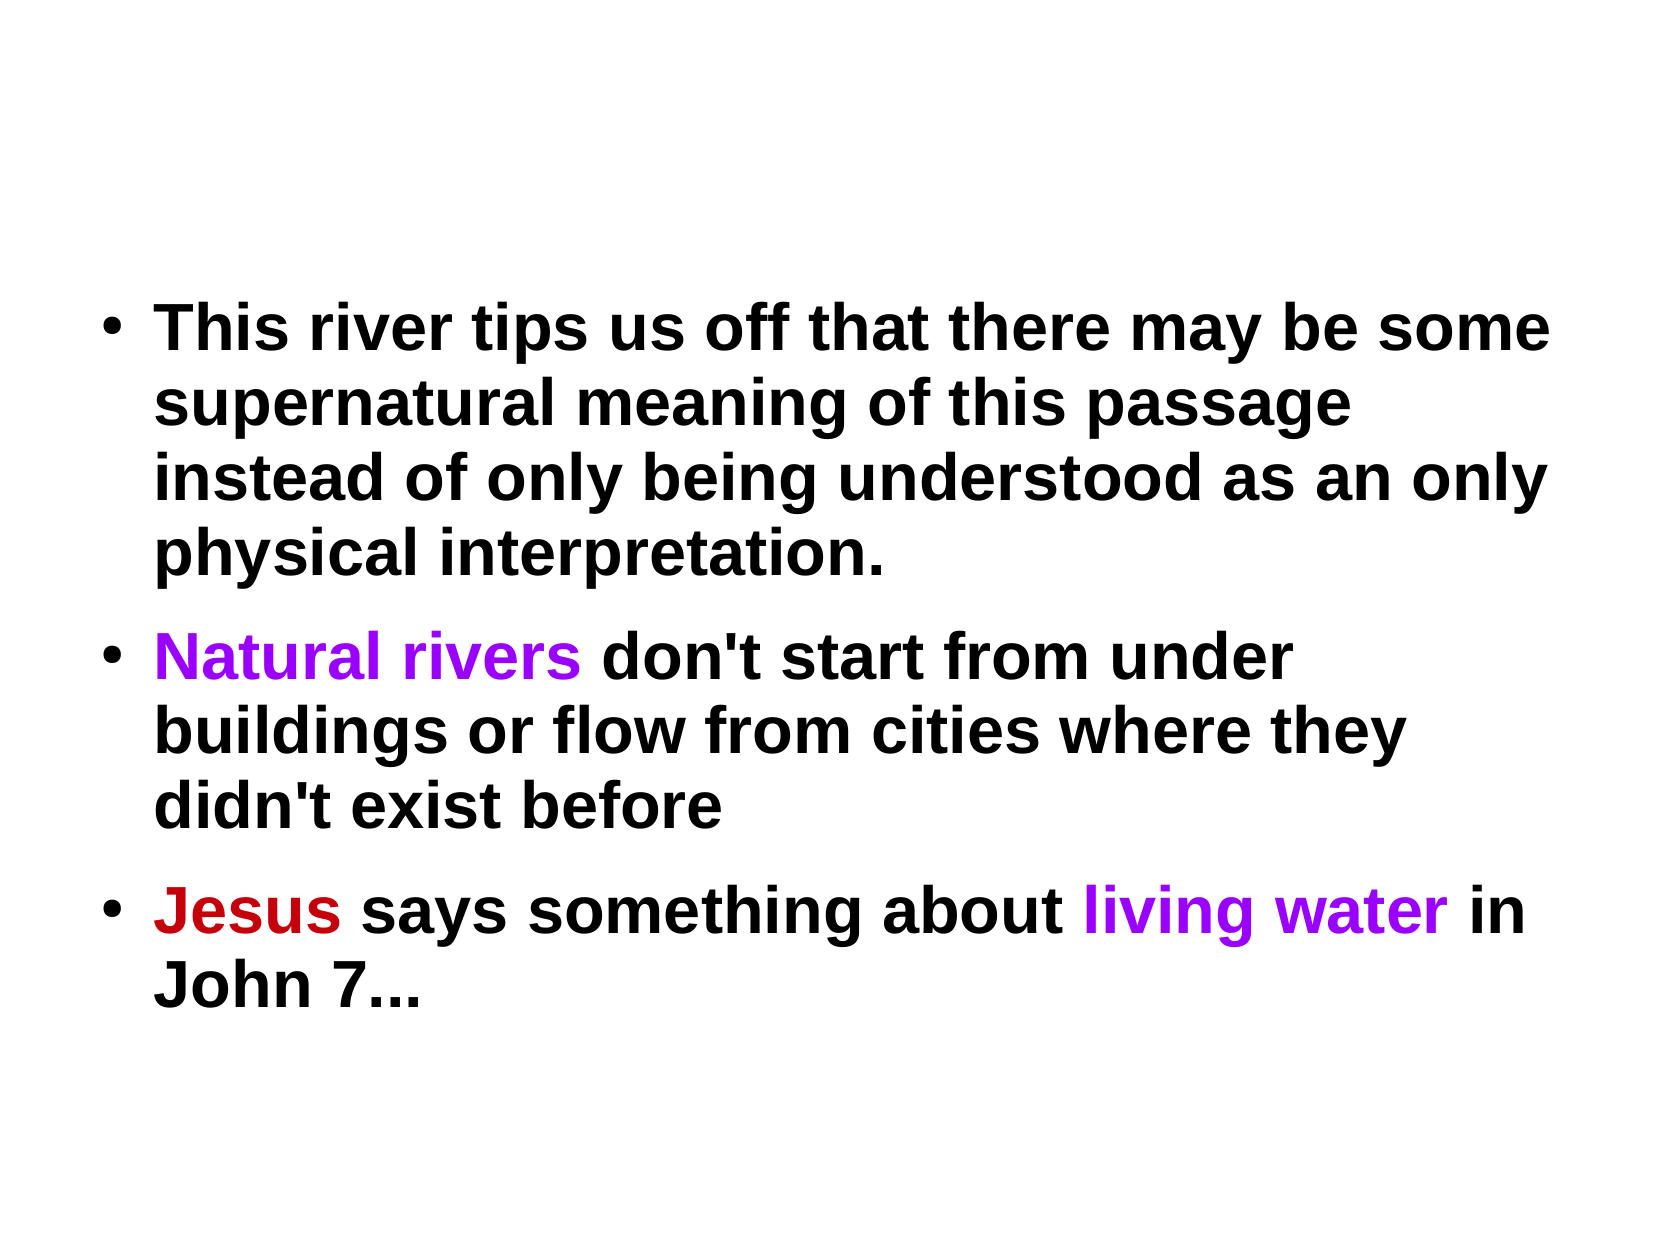

#
This river tips us off that there may be some supernatural meaning of this passage instead of only being understood as an only physical interpretation.
Natural rivers don't start from under buildings or flow from cities where they didn't exist before
Jesus says something about living water in
John 7...